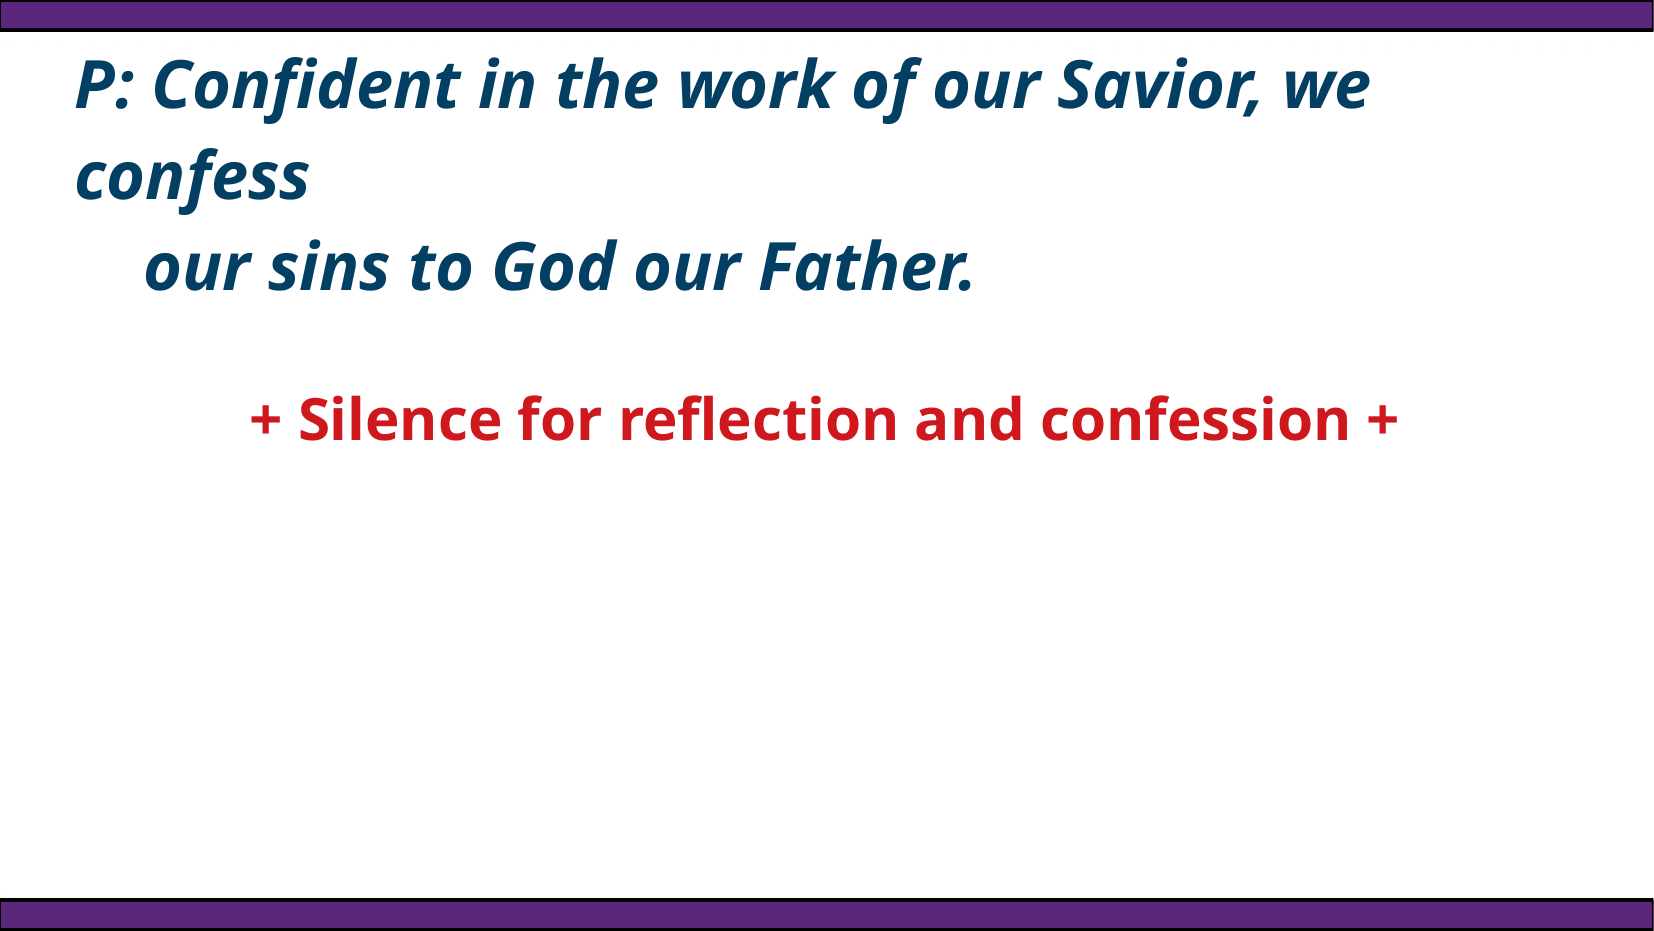

P: Confident in the work of our Savior, we confess
 our sins to God our Father.
+ Silence for reflection and confession +